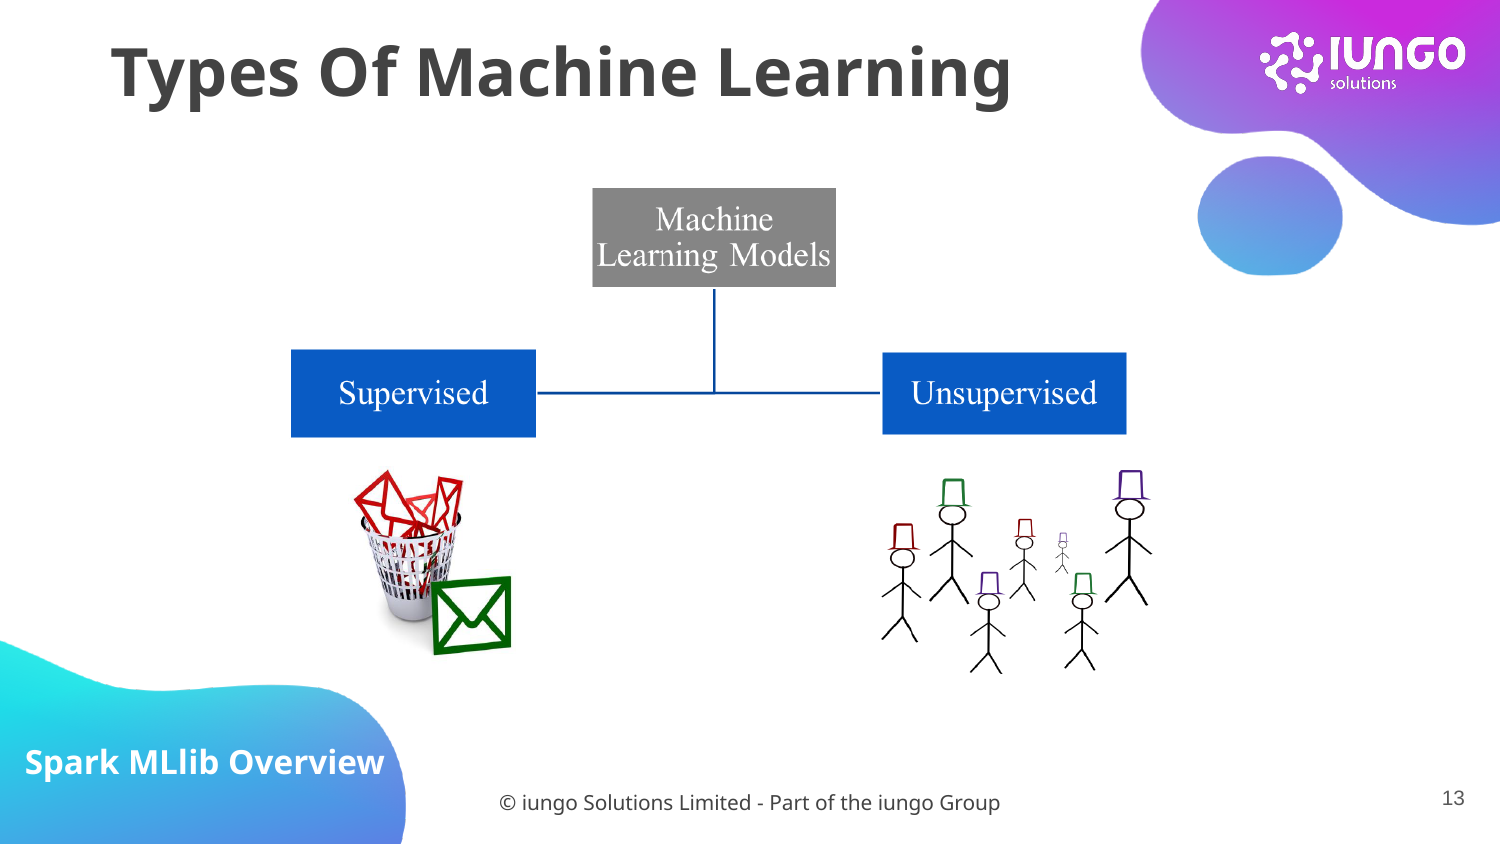

# Types Of Machine Learning
Spark MLlib Overview